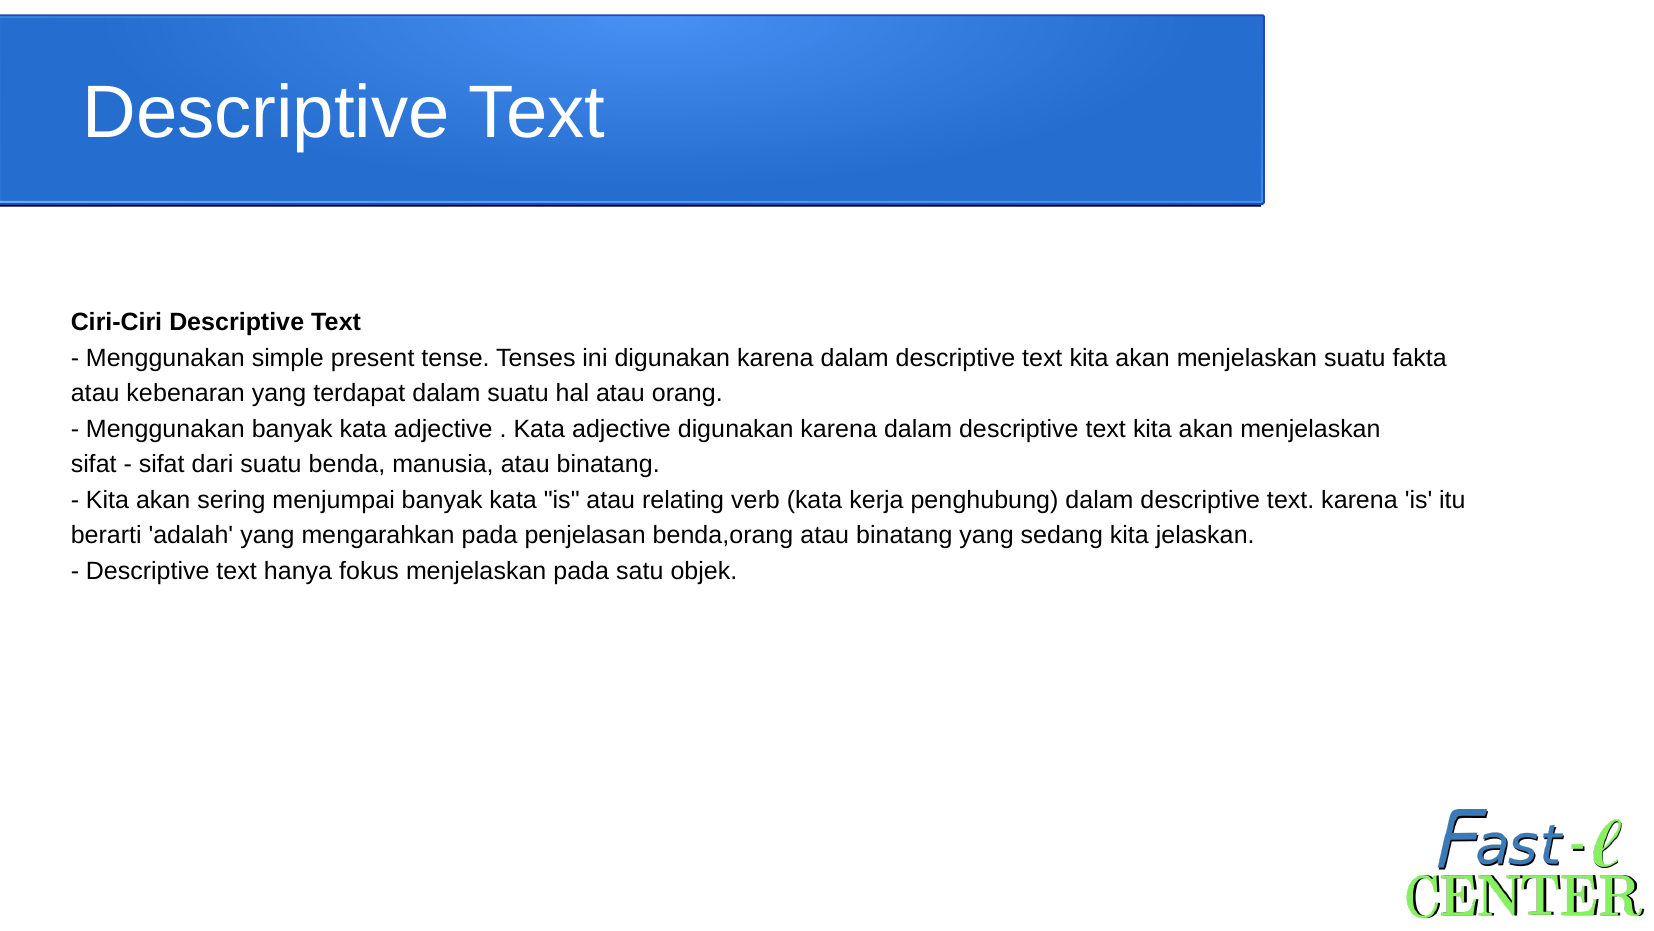

# Descriptive Text
Ciri-Ciri Descriptive Text
- Menggunakan simple present tense. Tenses ini digunakan karena dalam descriptive text kita akan menjelaskan suatu fakta
atau kebenaran yang terdapat dalam suatu hal atau orang.
- Menggunakan banyak kata adjective . Kata adjective digunakan karena dalam descriptive text kita akan menjelaskan
sifat - sifat dari suatu benda, manusia, atau binatang.
- Kita akan sering menjumpai banyak kata "is" atau relating verb (kata kerja penghubung) dalam descriptive text. karena 'is' itu
berarti 'adalah' yang mengarahkan pada penjelasan benda,orang atau binatang yang sedang kita jelaskan.
- Descriptive text hanya fokus menjelaskan pada satu objek.